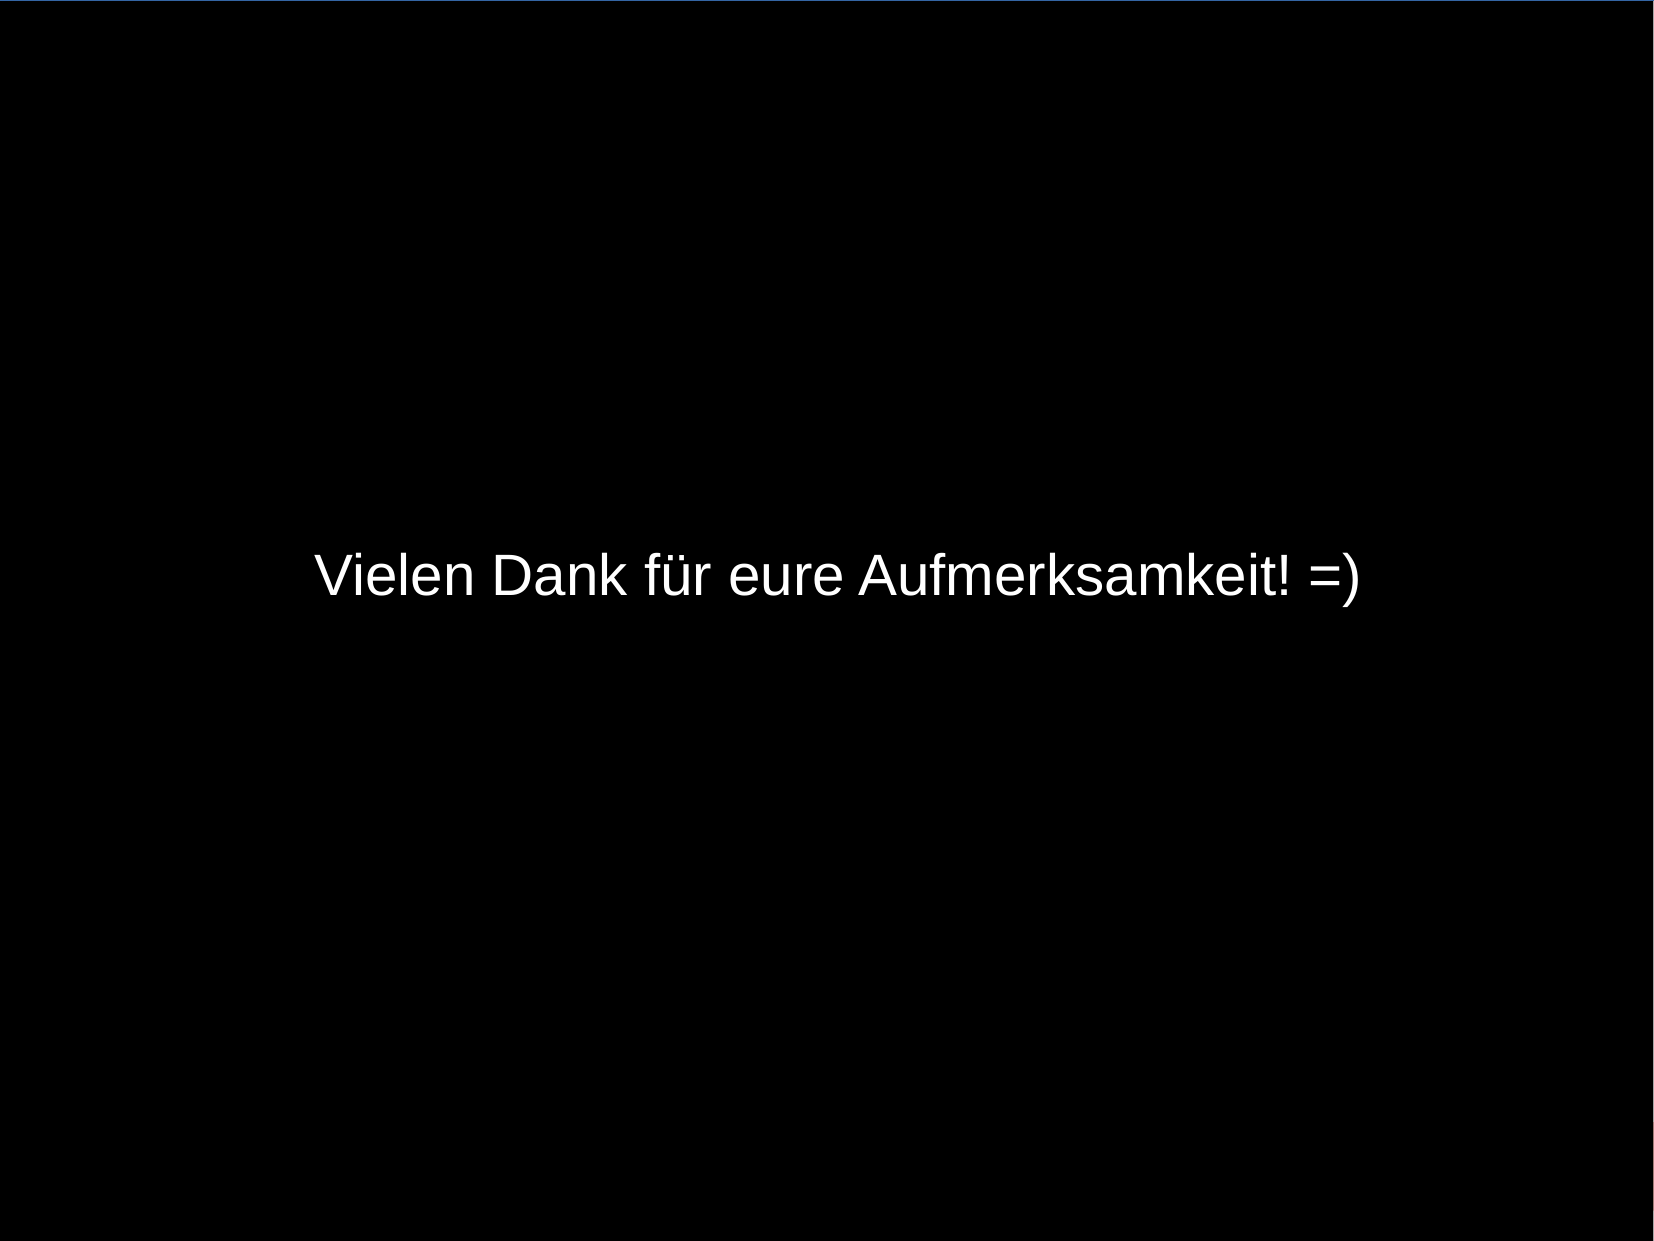

#
Vielen Dank für eure Aufmerksamkeit! =)